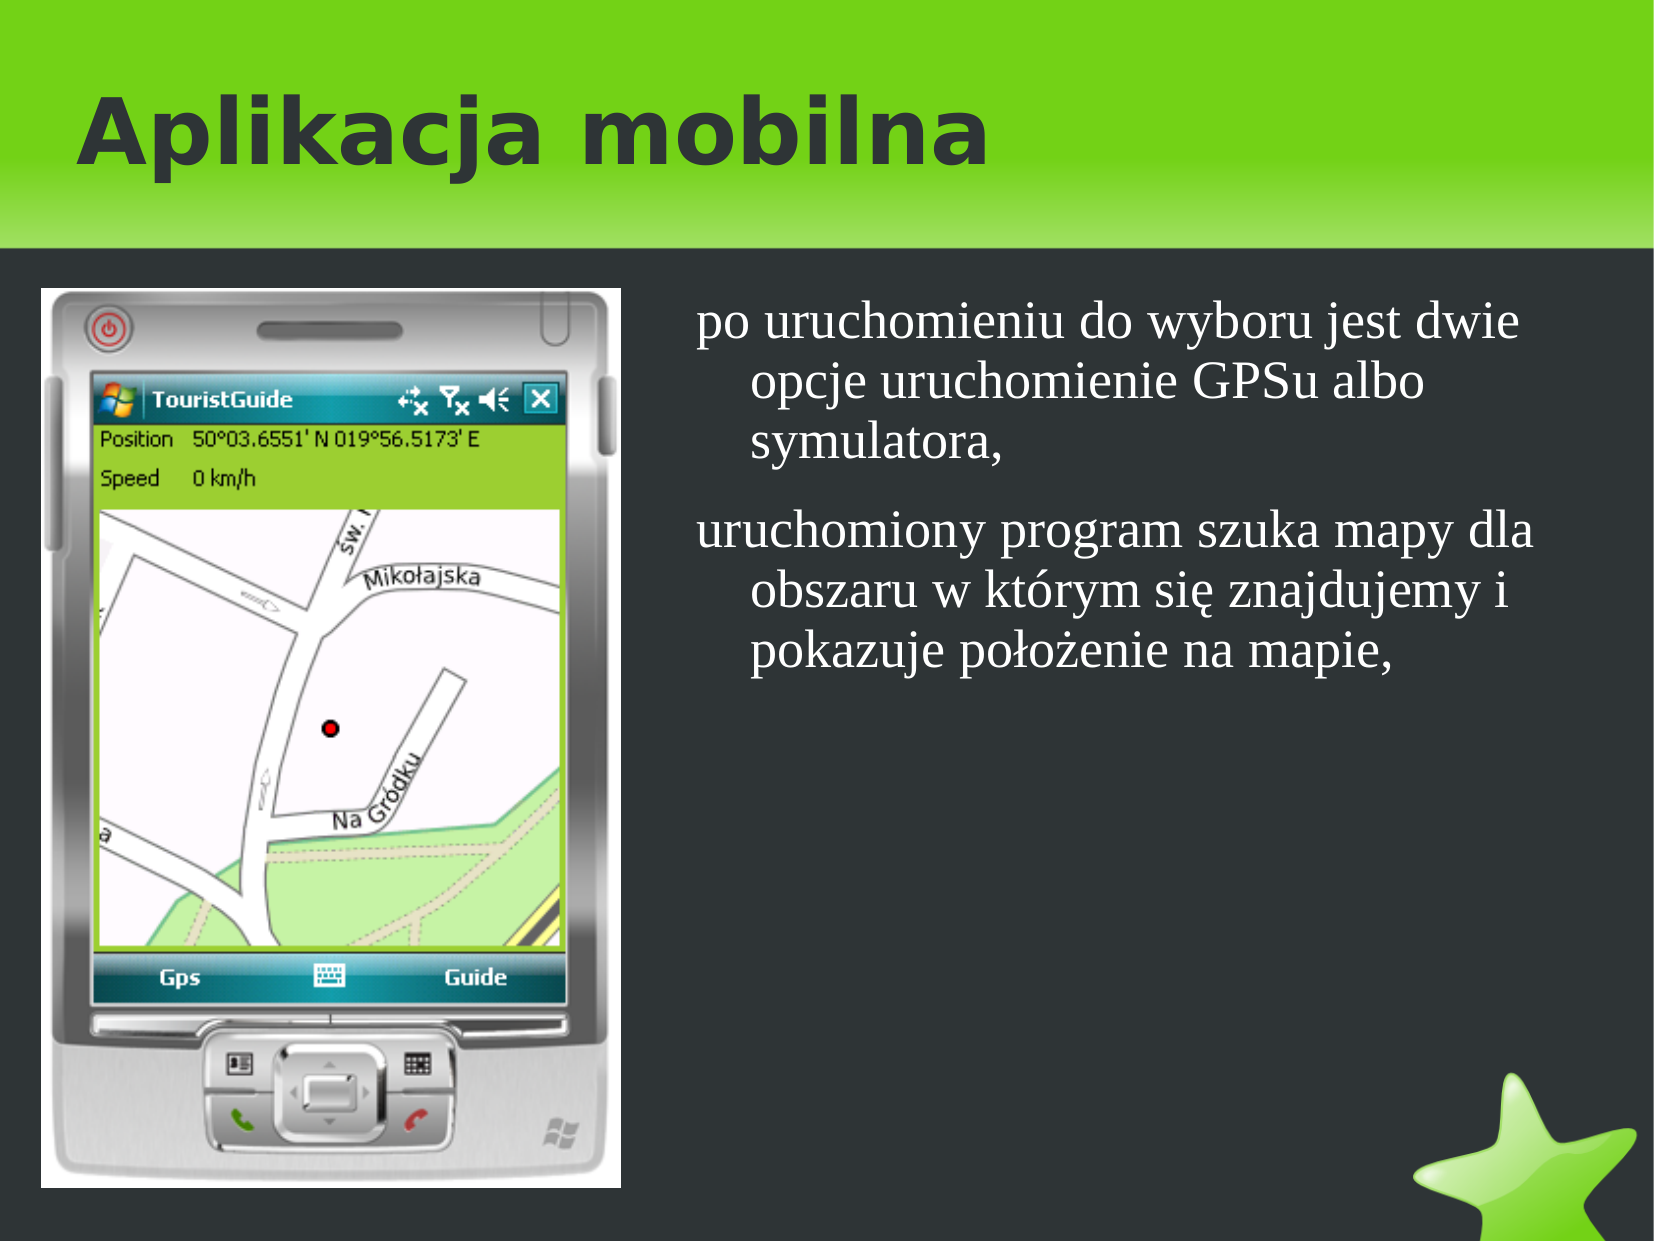

# Aplikacja mobilna
po uruchomieniu do wyboru jest dwie opcje uruchomienie GPSu albo symulatora,
uruchomiony program szuka mapy dla obszaru w którym się znajdujemy i pokazuje położenie na mapie,